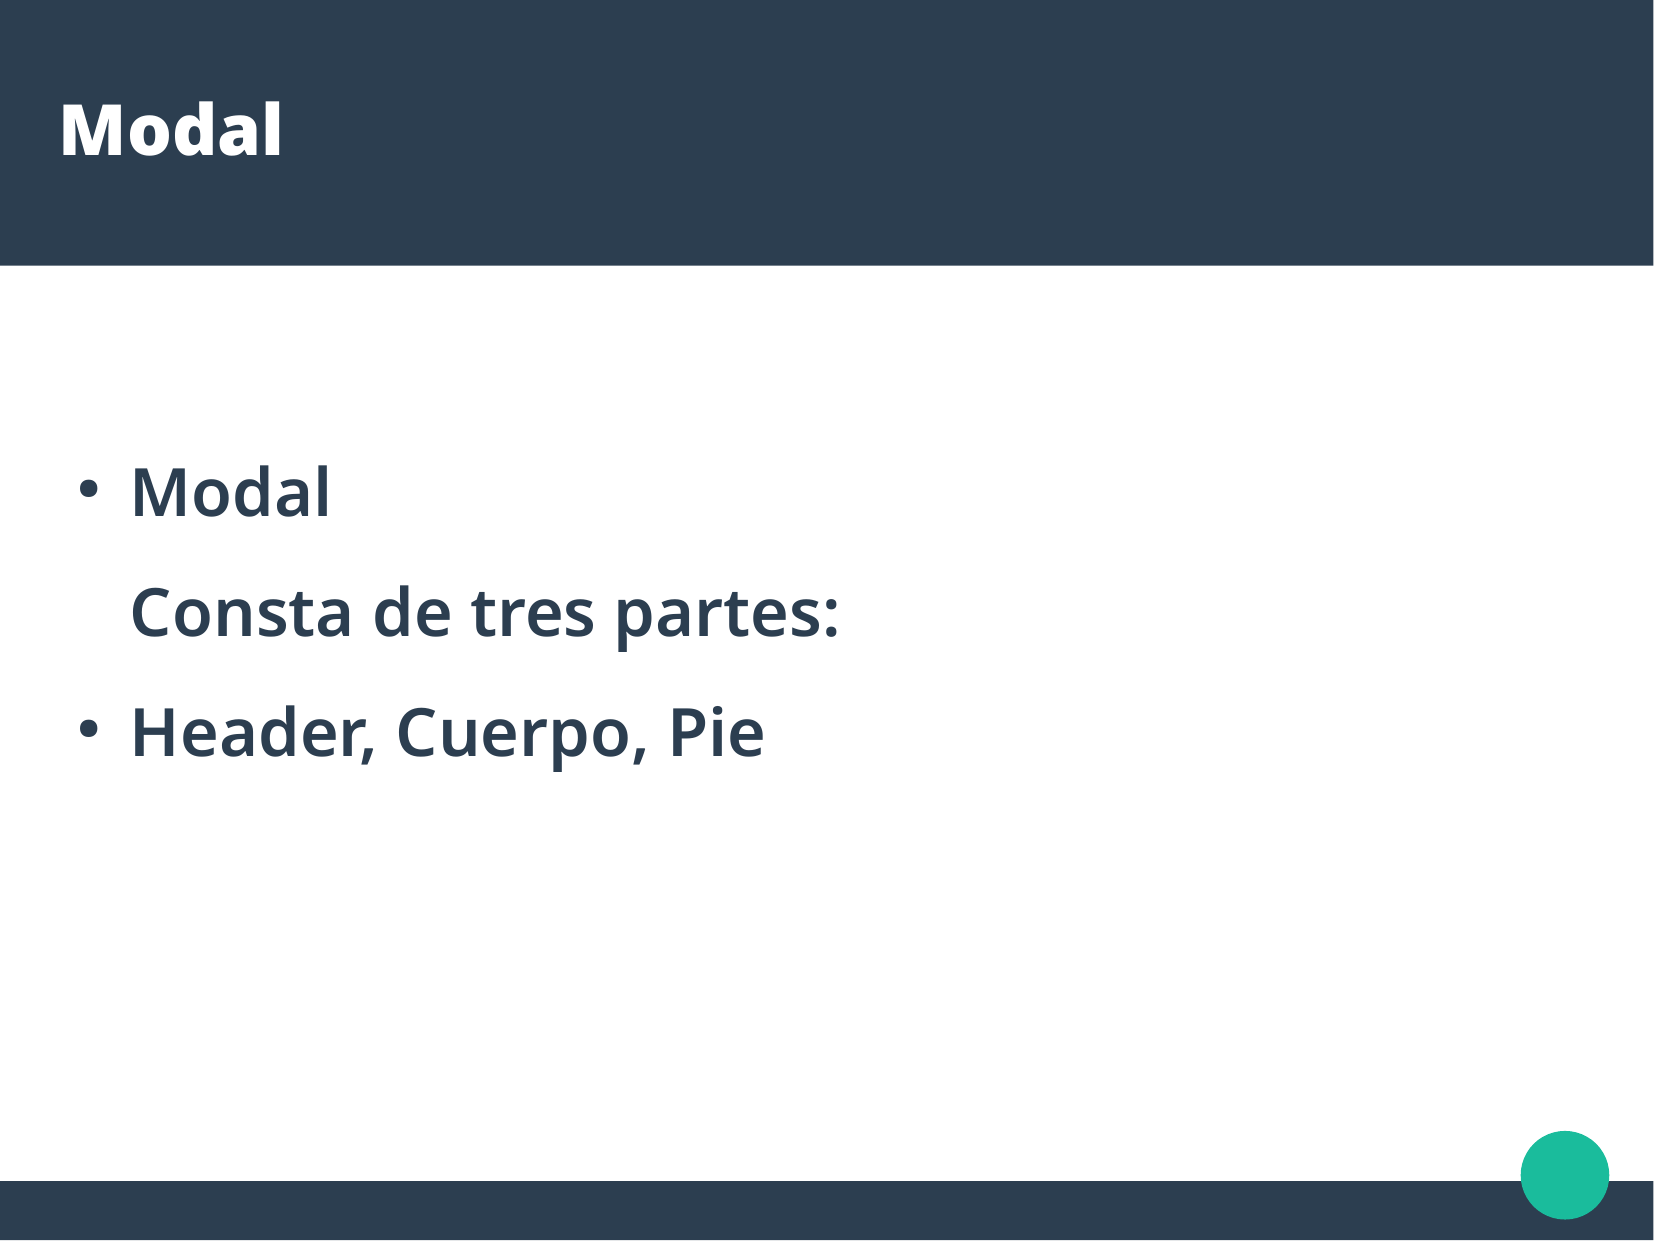

# Modal
Modal
Consta de tres partes:
Header, Cuerpo, Pie